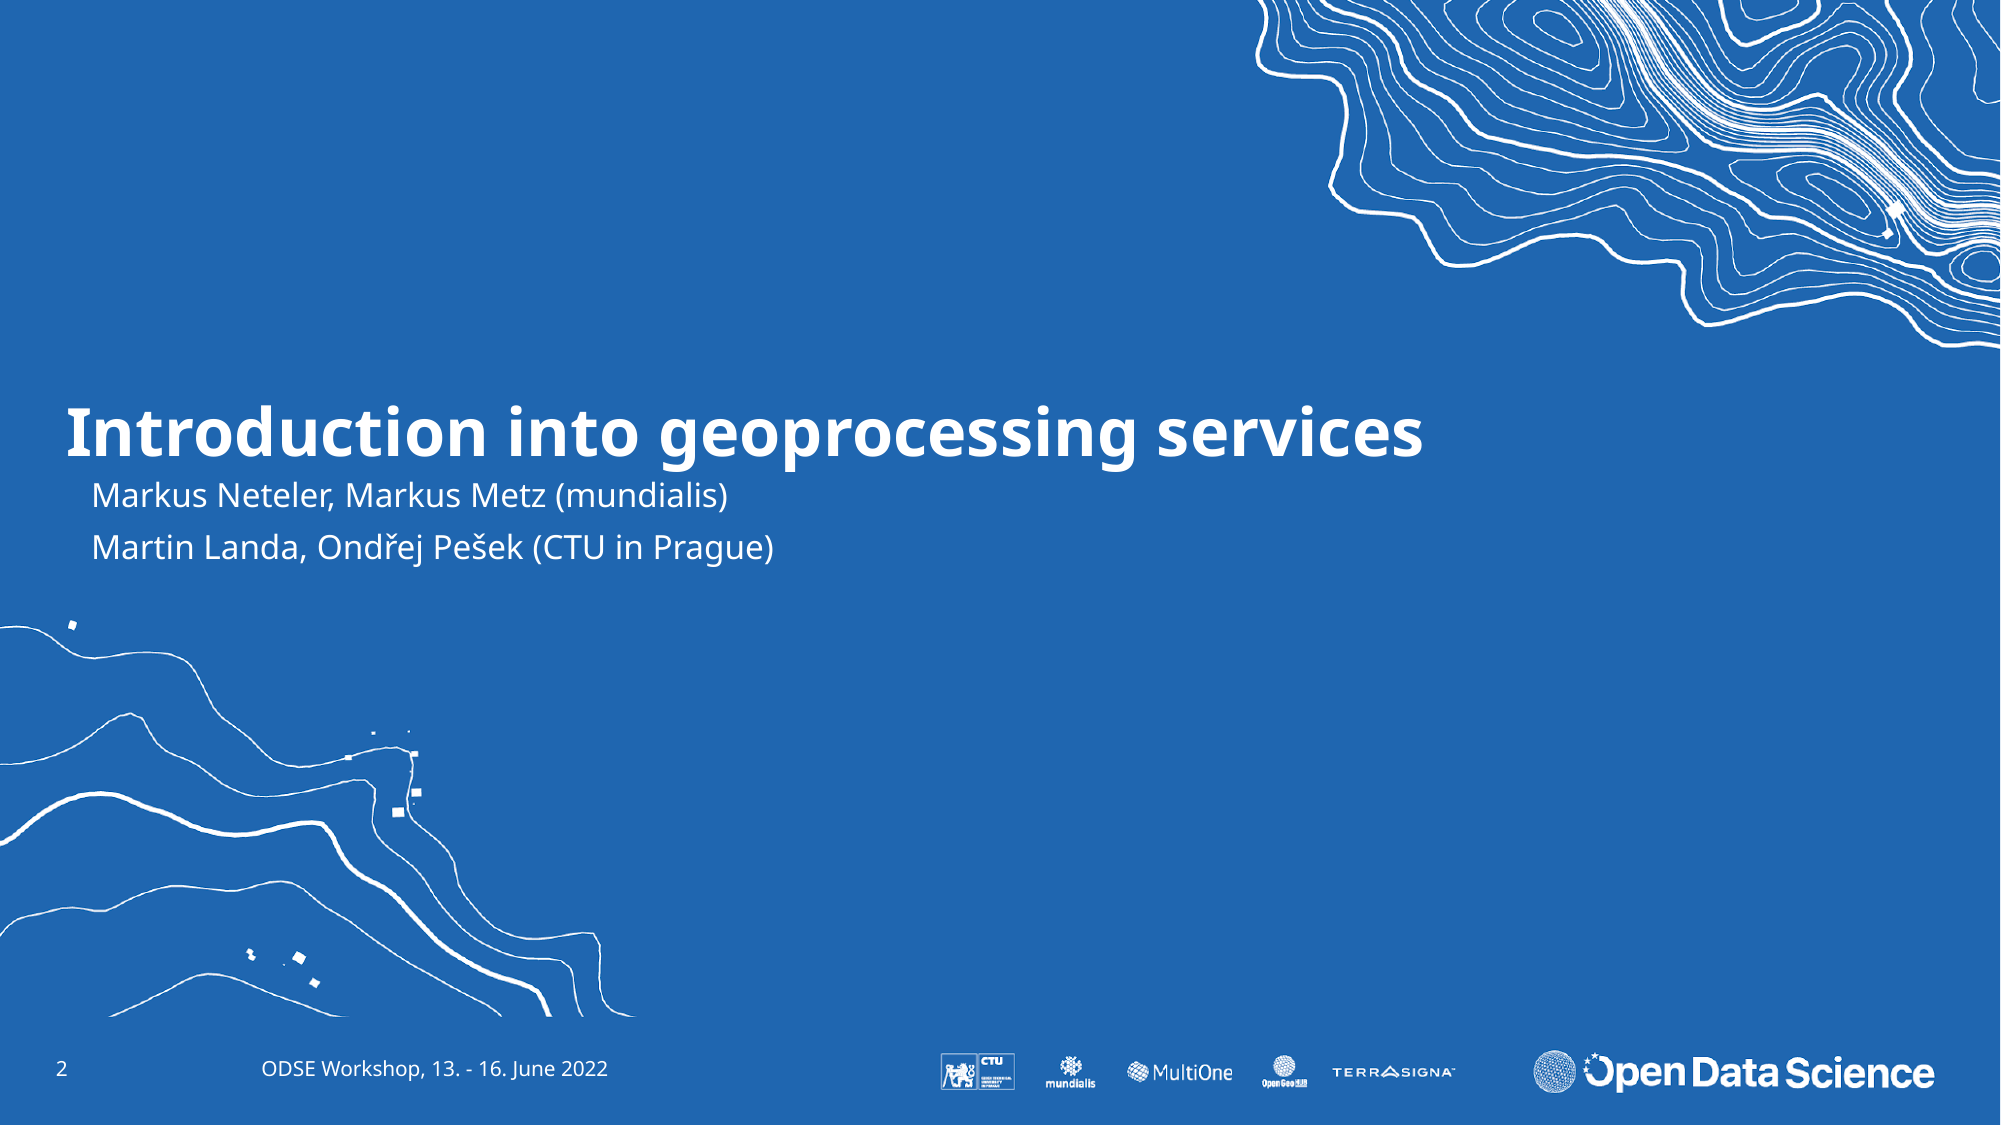

# Introduction into geoprocessing services
Markus Neteler, Markus Metz (mundialis)
Martin Landa, Ondřej Pešek (CTU in Prague)
ODSE Workshop, 13. - 16. June 2022